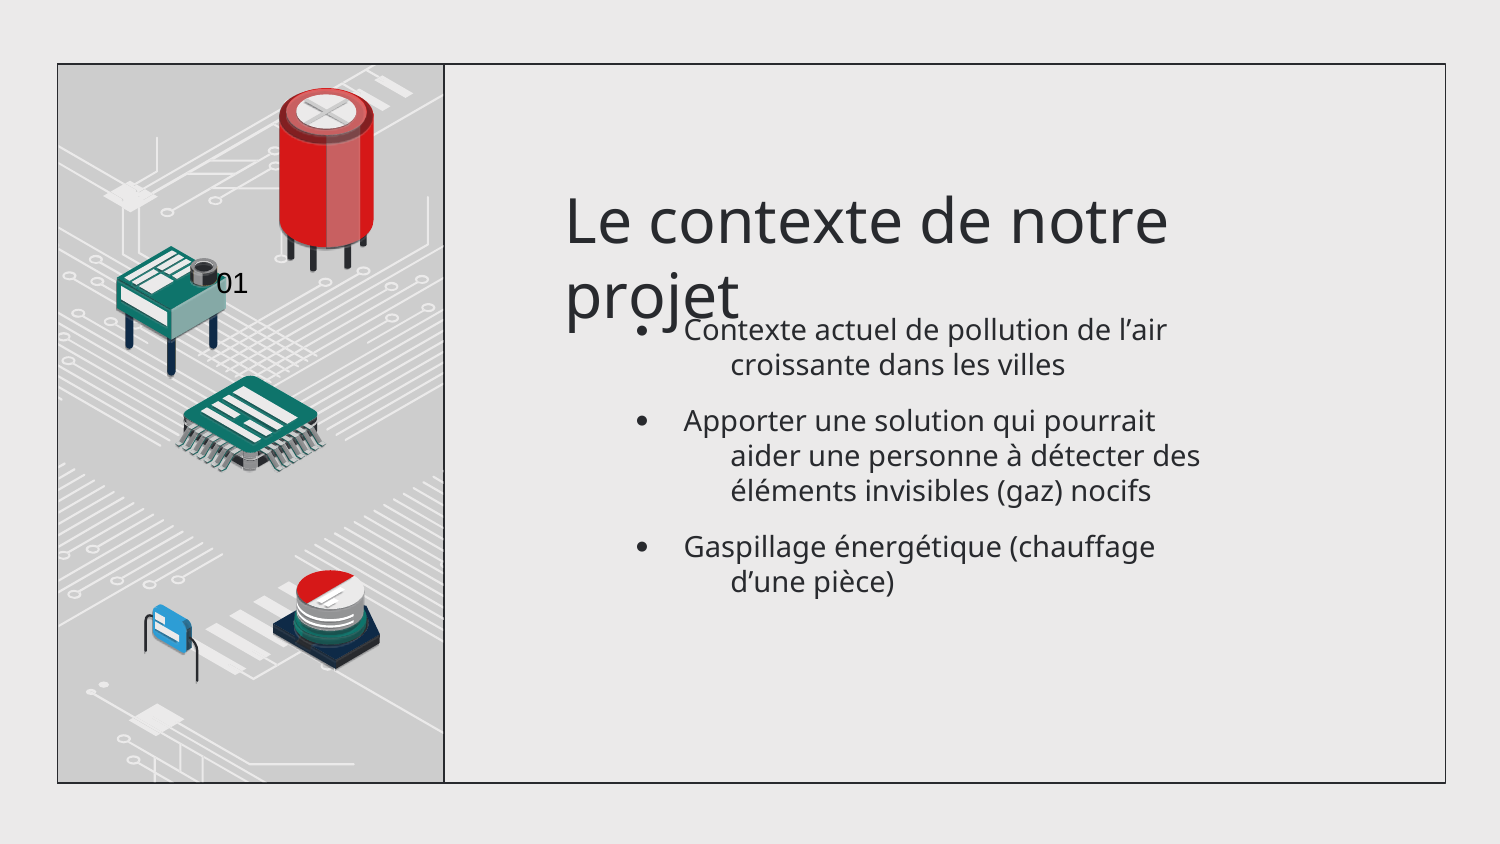

# Le contexte de notre projet
01
Contexte actuel de pollution de l’air croissante dans les villes
Apporter une solution qui pourrait aider une personne à détecter des éléments invisibles (gaz) nocifs
Gaspillage énergétique (chauffage d’une pièce)